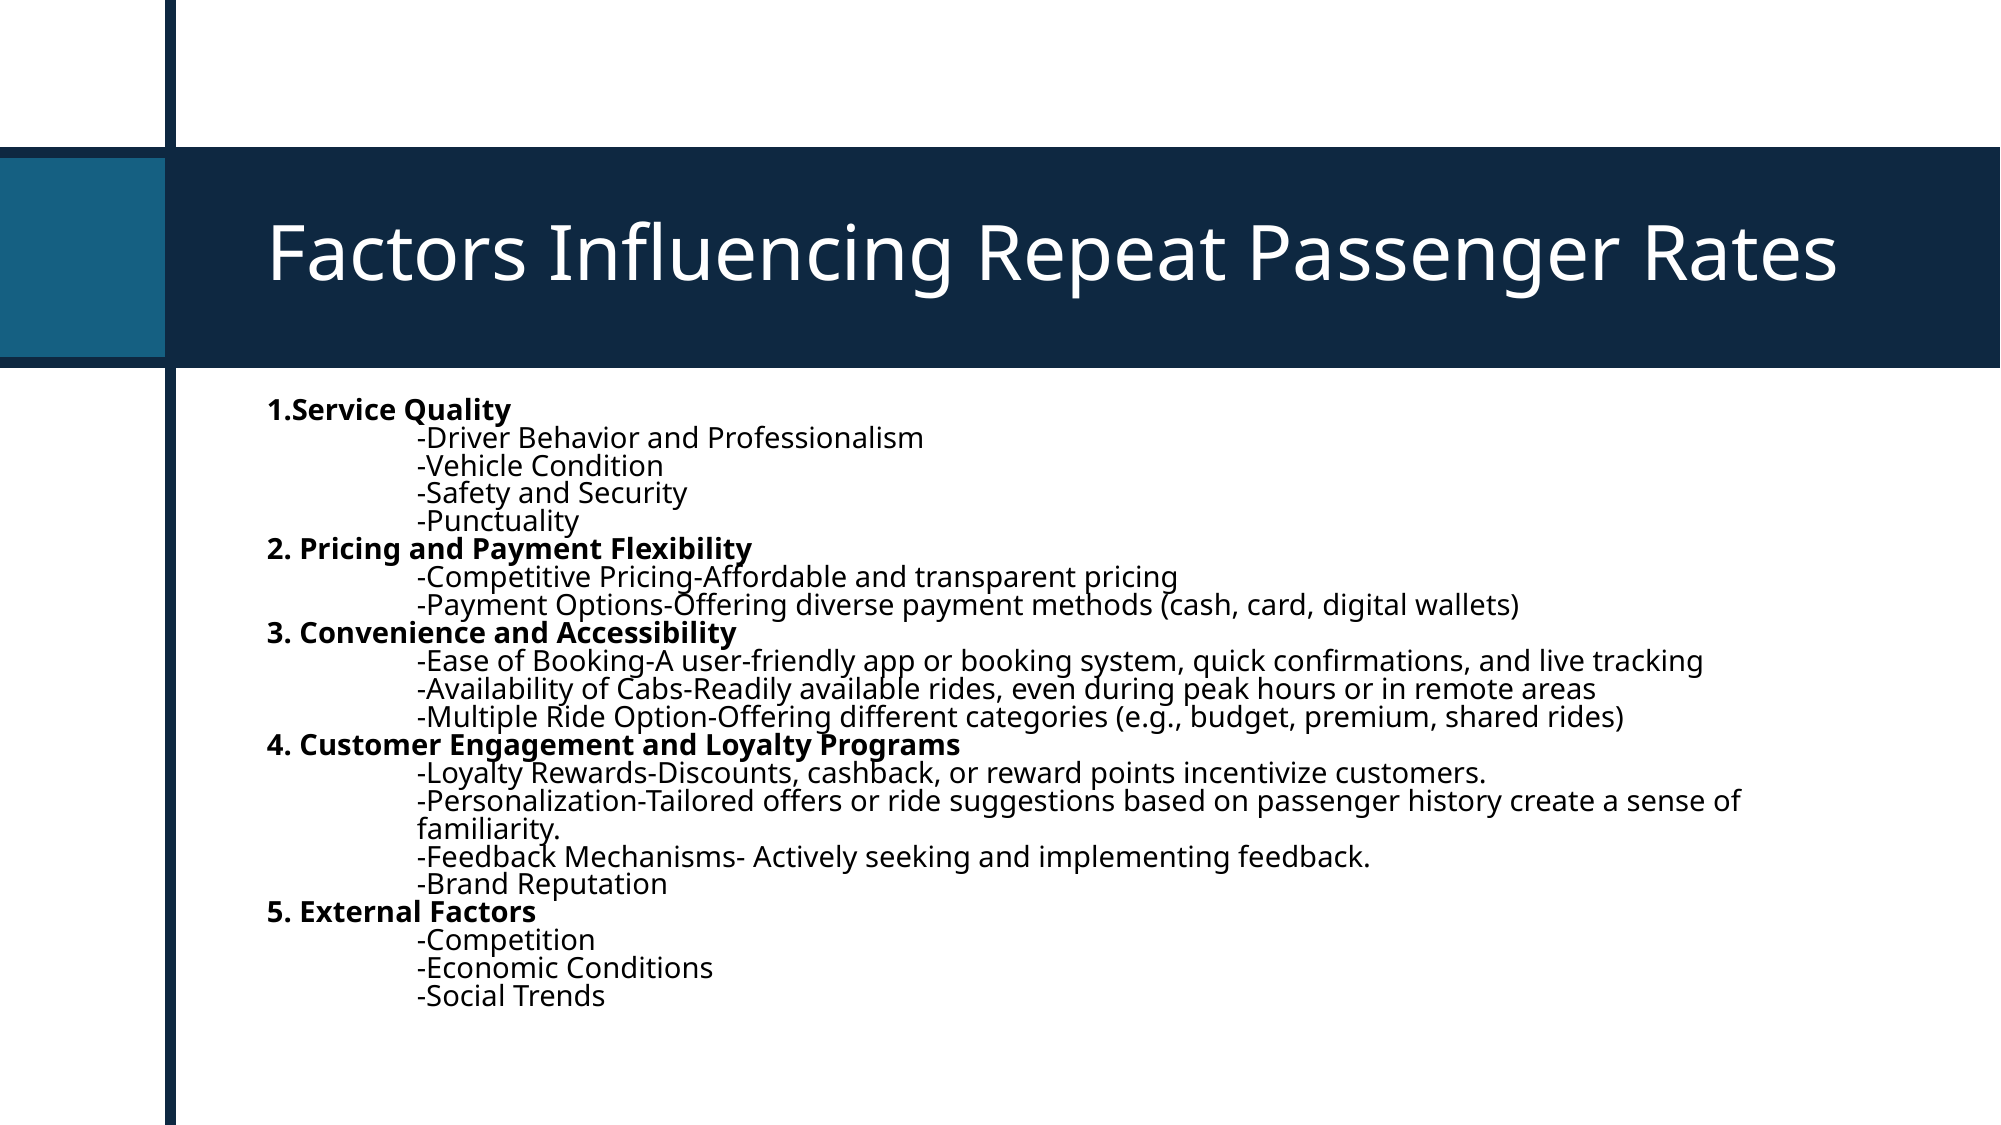

# Factors Influencing Repeat Passenger Rates
1.Service Quality
-Driver Behavior and Professionalism
-Vehicle Condition
-Safety and Security
-Punctuality
2. Pricing and Payment Flexibility
-Competitive Pricing-Affordable and transparent pricing
-Payment Options-Offering diverse payment methods (cash, card, digital wallets)
3. Convenience and Accessibility
-Ease of Booking-A user-friendly app or booking system, quick confirmations, and live tracking
-Availability of Cabs-Readily available rides, even during peak hours or in remote areas
-Multiple Ride Option-Offering different categories (e.g., budget, premium, shared rides)
4. Customer Engagement and Loyalty Programs
-Loyalty Rewards-Discounts, cashback, or reward points incentivize customers.
-Personalization-Tailored offers or ride suggestions based on passenger history create a sense of familiarity.
-Feedback Mechanisms- Actively seeking and implementing feedback.
-Brand Reputation
5. External Factors
-Competition
-Economic Conditions
-Social Trends